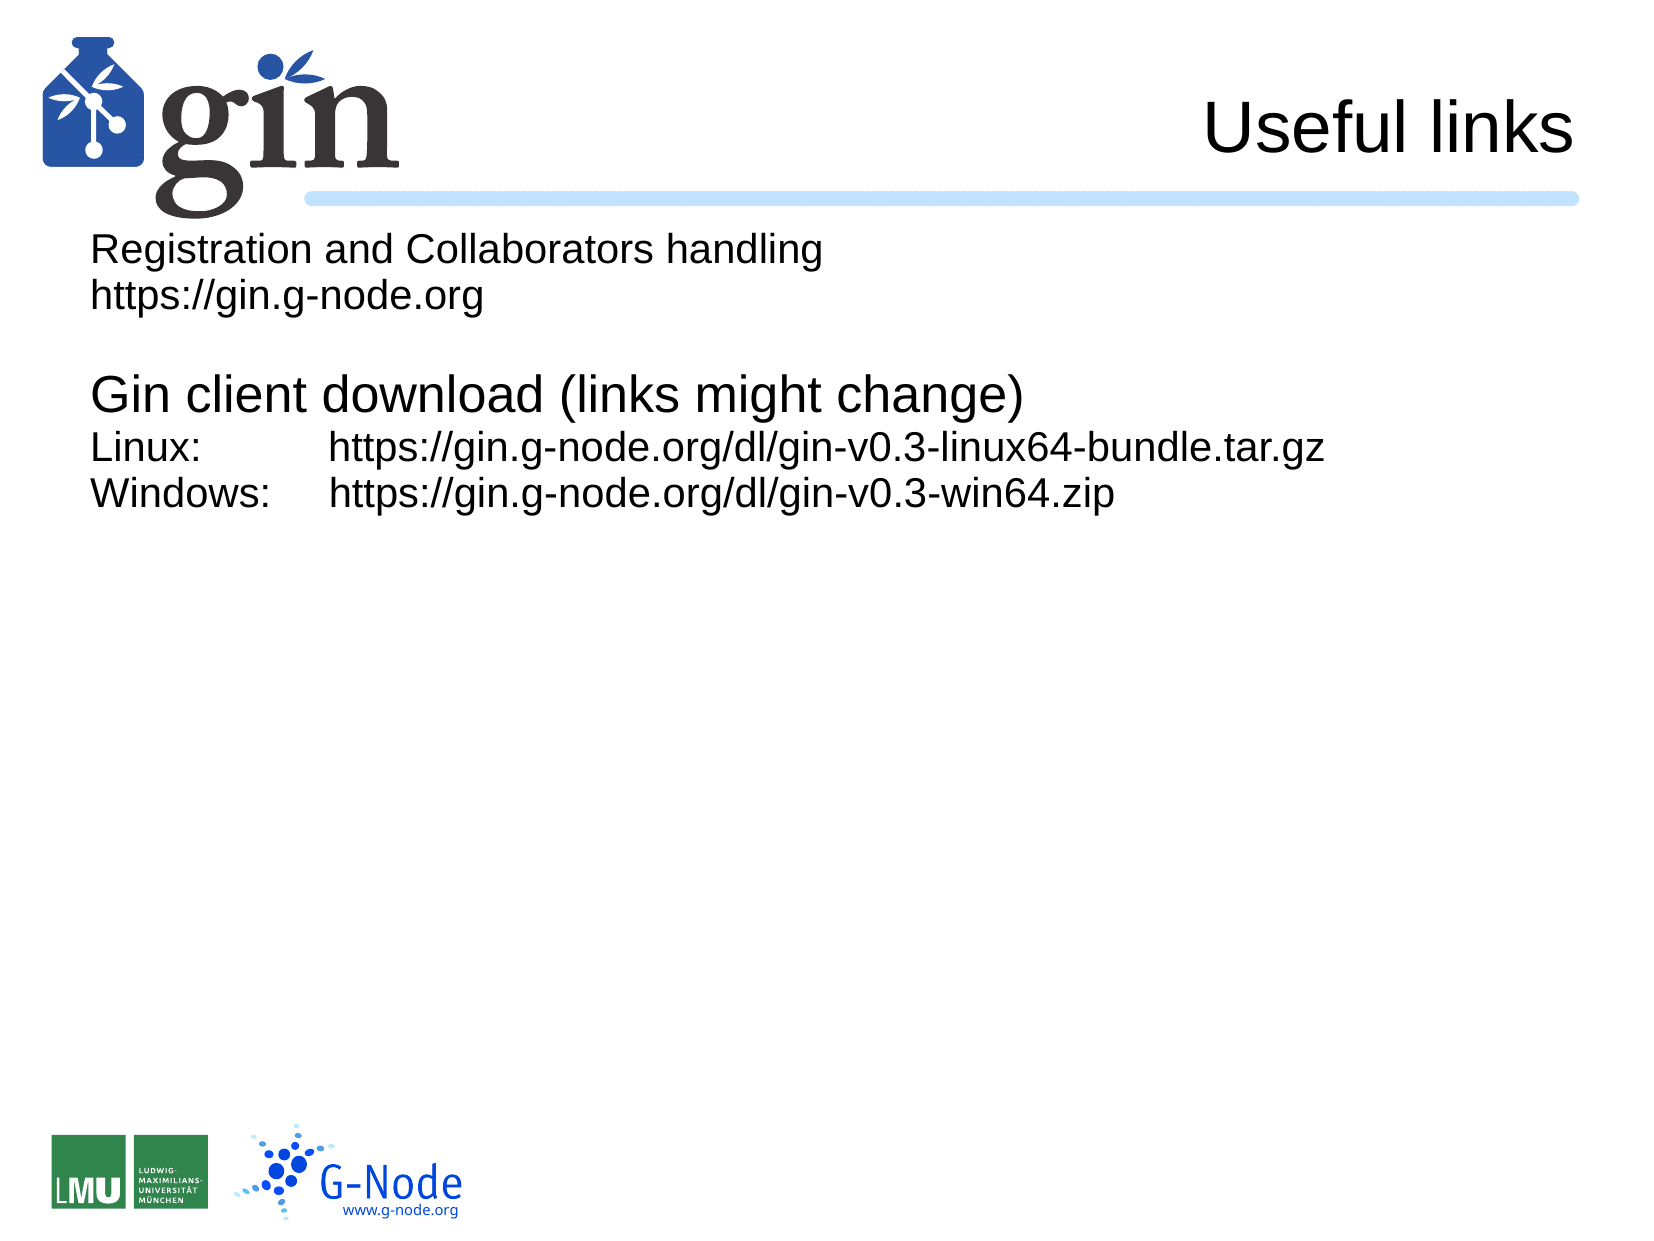

Useful links
Registration and Collaborators handling
https://gin.g-node.org
Gin client download (links might change)
Linux: https://gin.g-node.org/dl/gin-v0.3-linux64-bundle.tar.gz
Windows: https://gin.g-node.org/dl/gin-v0.3-win64.zip